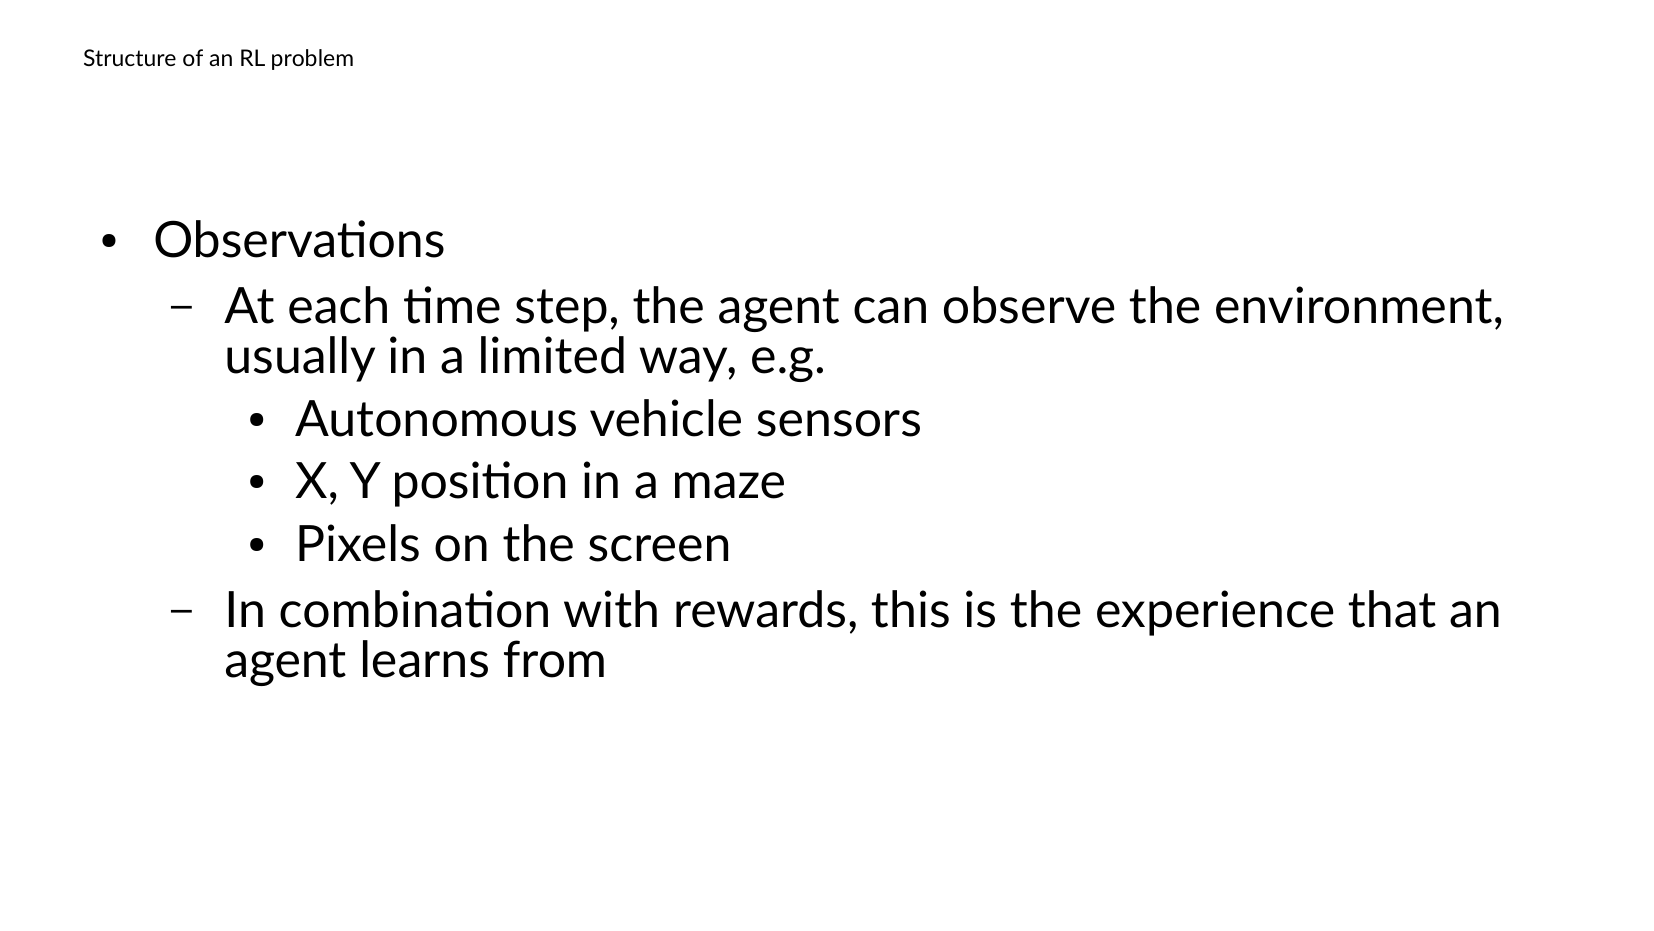

# Structure of an RL problem
Observations
At each time step, the agent can observe the environment, usually in a limited way, e.g.
Autonomous vehicle sensors
X, Y position in a maze
Pixels on the screen
In combination with rewards, this is the experience that an agent learns from